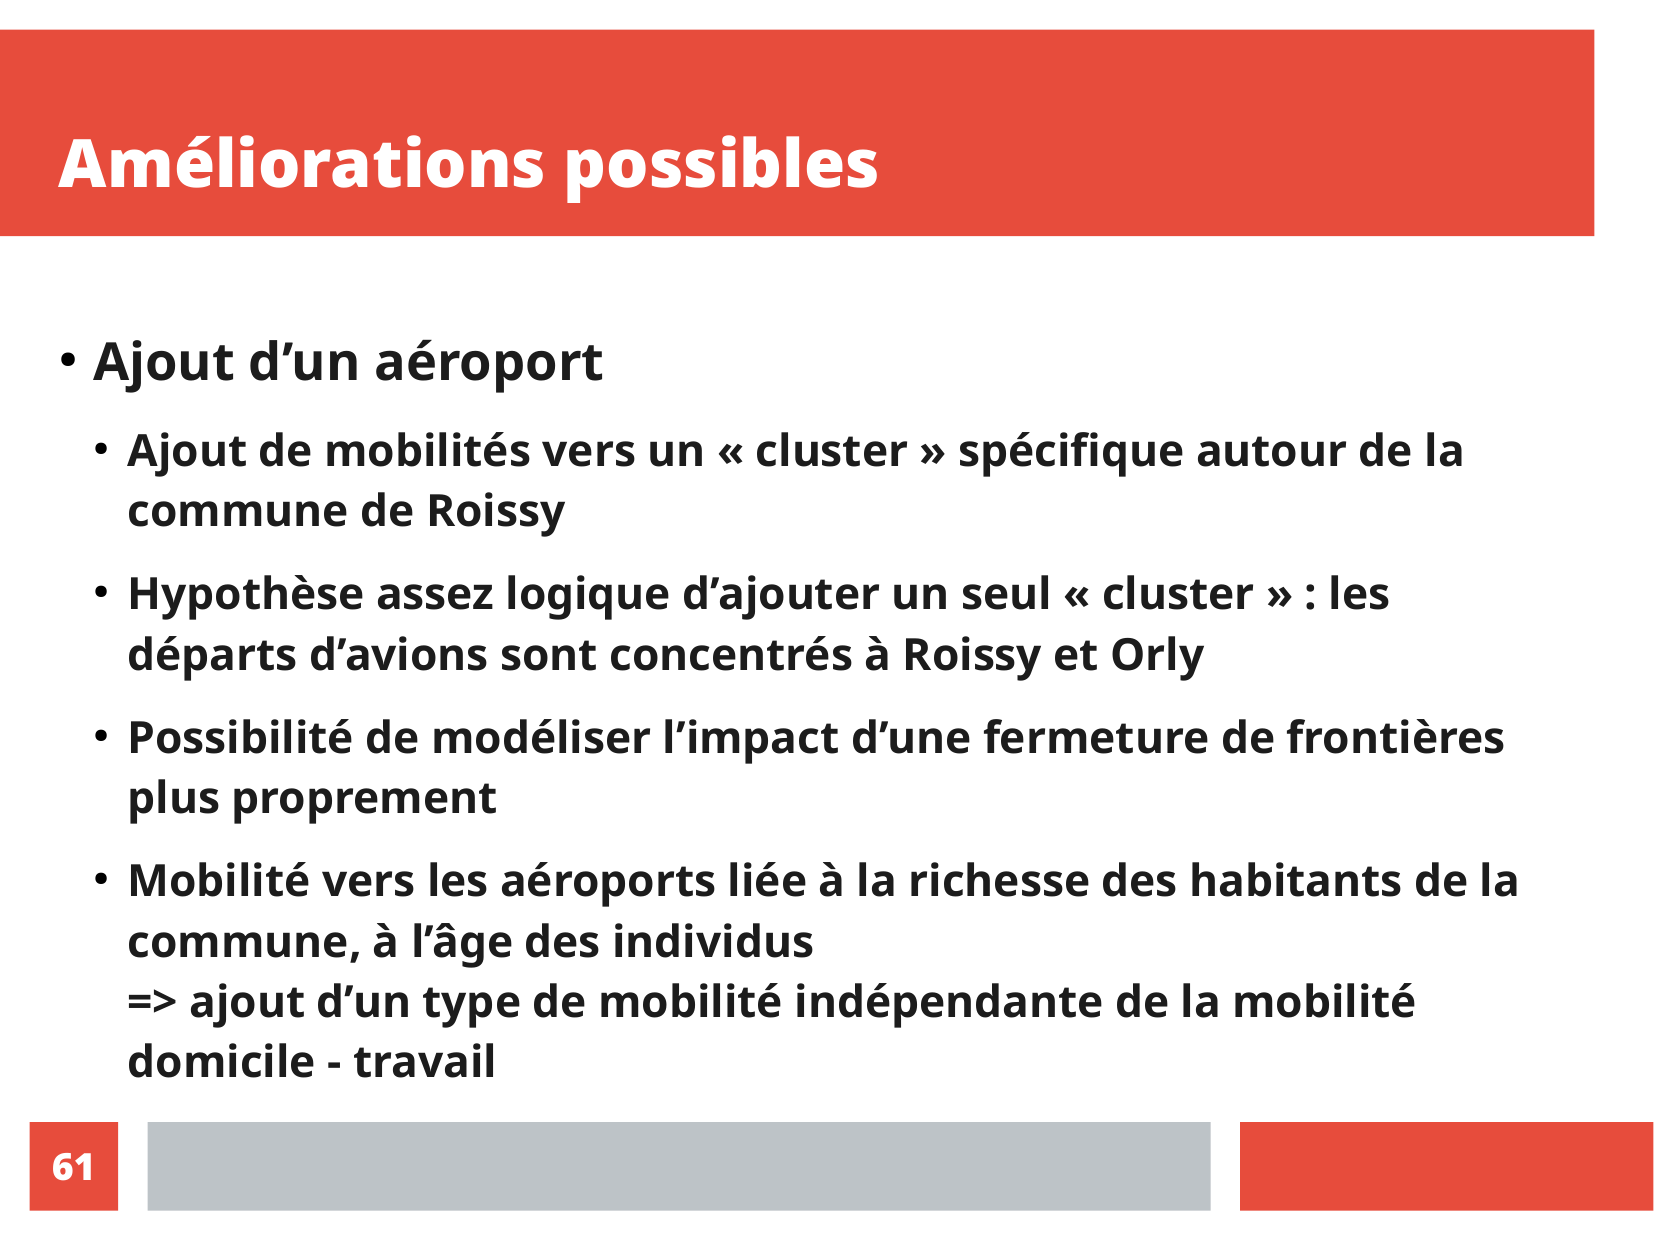

# Améliorations possibles
Ajout d’un aéroport
Ajout de mobilités vers un « cluster » spécifique autour de la commune de Roissy
Hypothèse assez logique d’ajouter un seul « cluster » : les départs d’avions sont concentrés à Roissy et Orly
Possibilité de modéliser l’impact d’une fermeture de frontières plus proprement
Mobilité vers les aéroports liée à la richesse des habitants de la commune, à l’âge des individus
=> ajout d’un type de mobilité indépendante de la mobilité domicile - travail
61